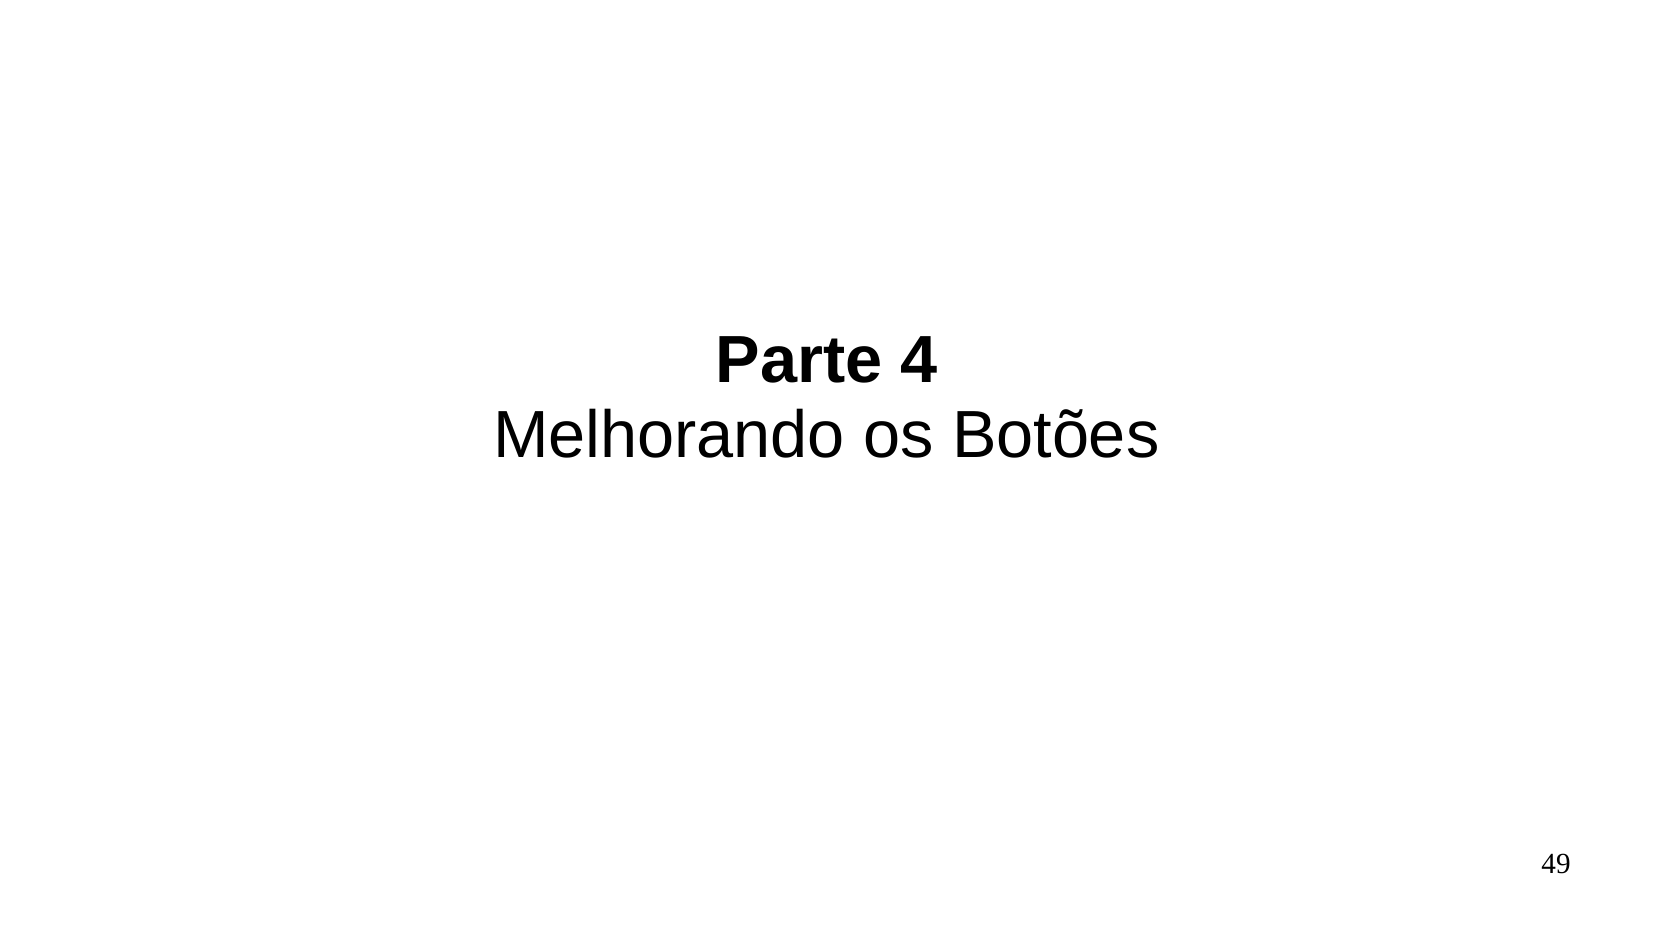

# Parte 4
Melhorando os Botões
49